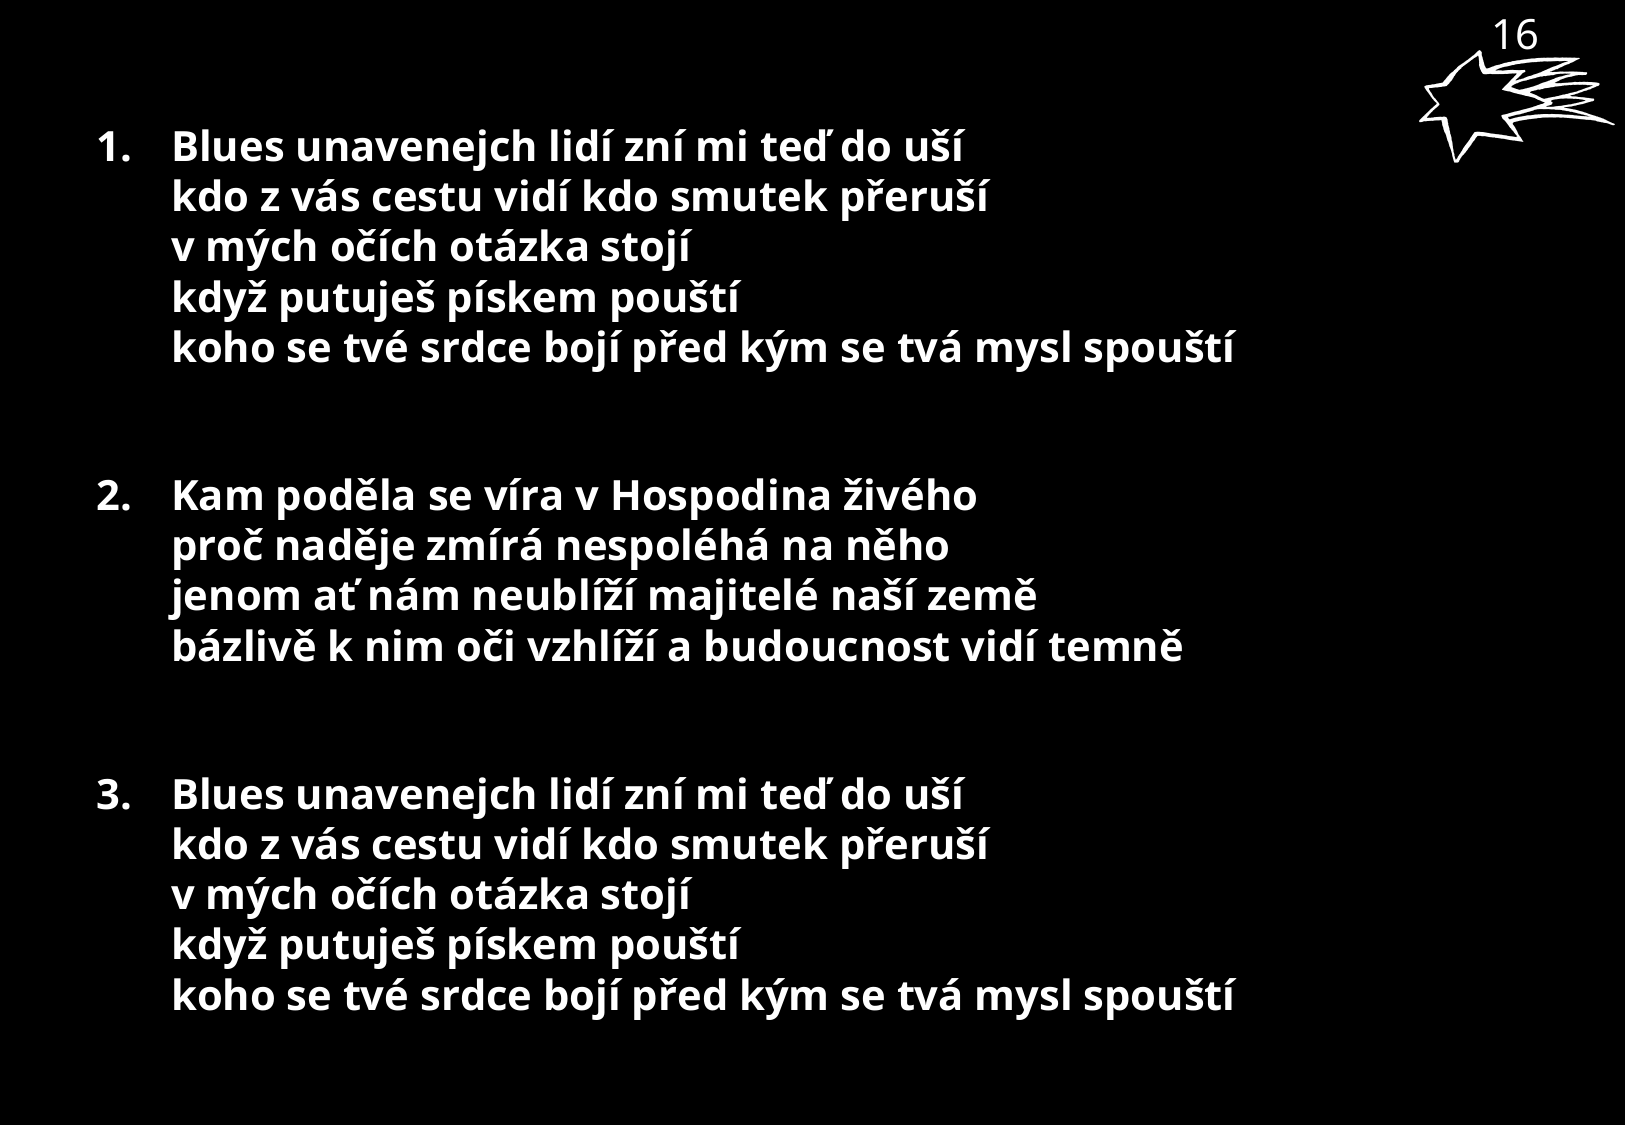

16
# Blues unavenejch lidí zní mi teď do uší kdo z vás cestu vidí kdo smutek přeruší v mých očích otázka stojí když putuješ pískem pouští koho se tvé srdce bojí před kým se tvá mysl spouští
Kam poděla se víra v Hospodina živého
proč naděje zmírá nespoléhá na něho
jenom ať nám neublíží majitelé naší země
bázlivě k nim oči vzhlíží a budoucnost vidí temně
Blues unavenejch lidí zní mi teď do uší
kdo z vás cestu vidí kdo smutek přeruší
v mých očích otázka stojí
když putuješ pískem pouští
koho se tvé srdce bojí před kým se tvá mysl spouští